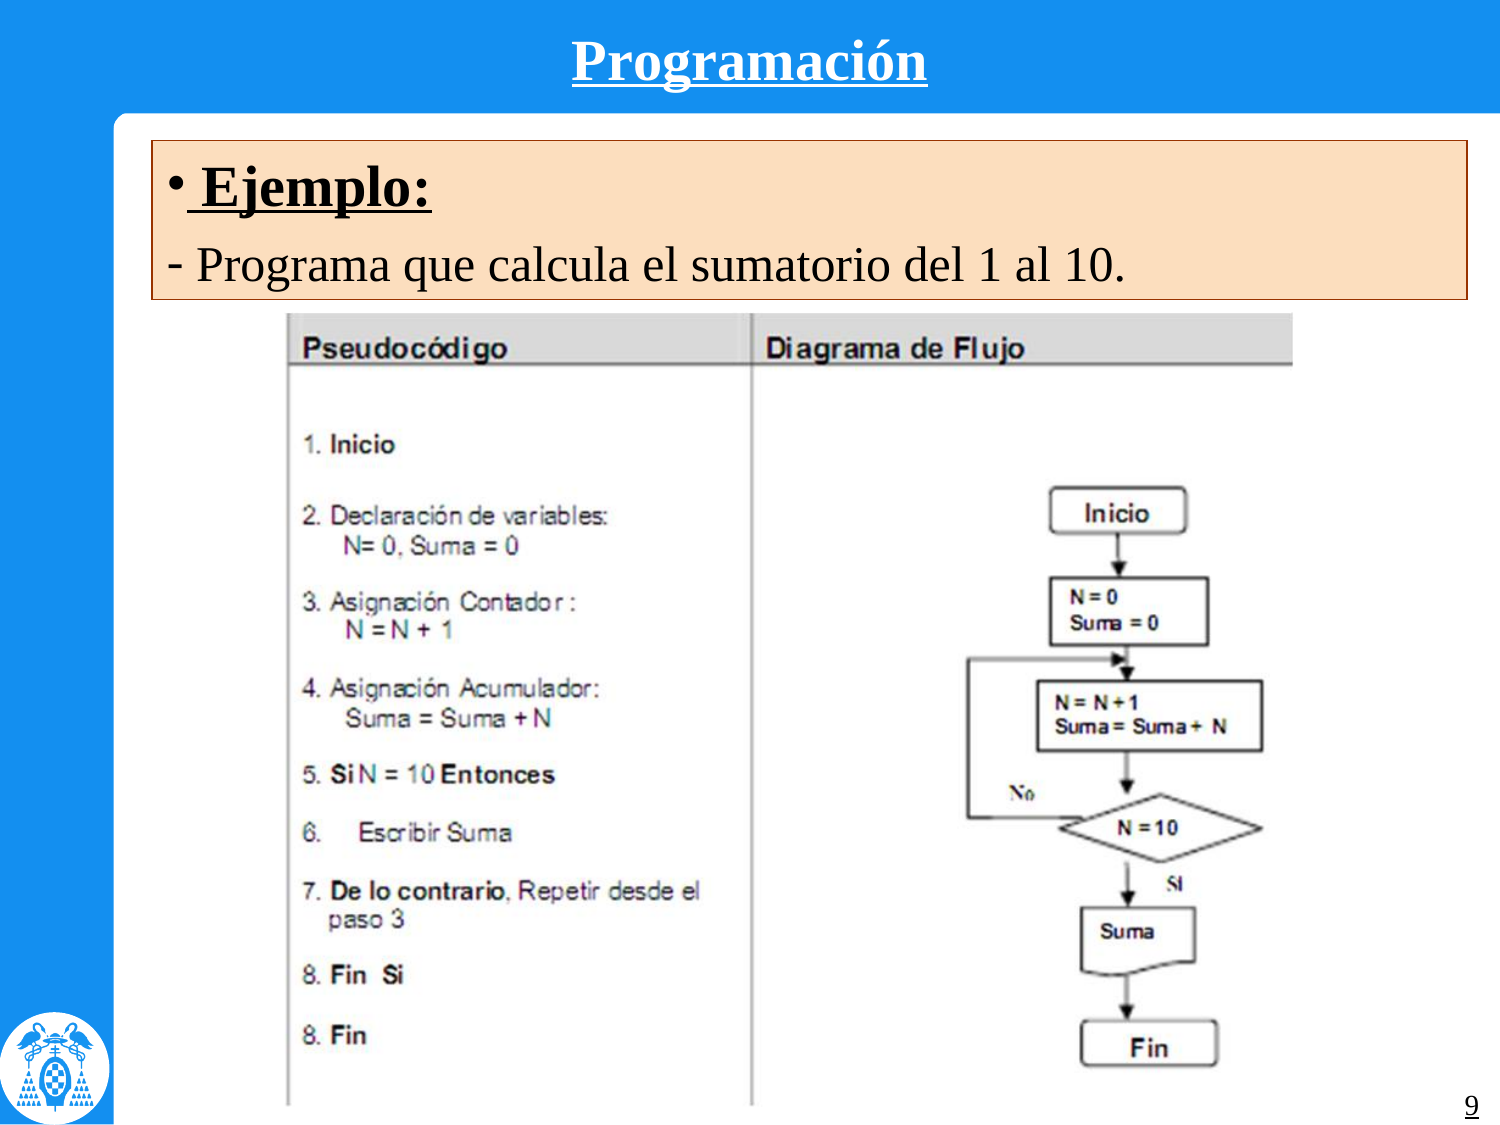

Programación
 Ejemplo:
 Programa que calcula el sumatorio del 1 al 10.